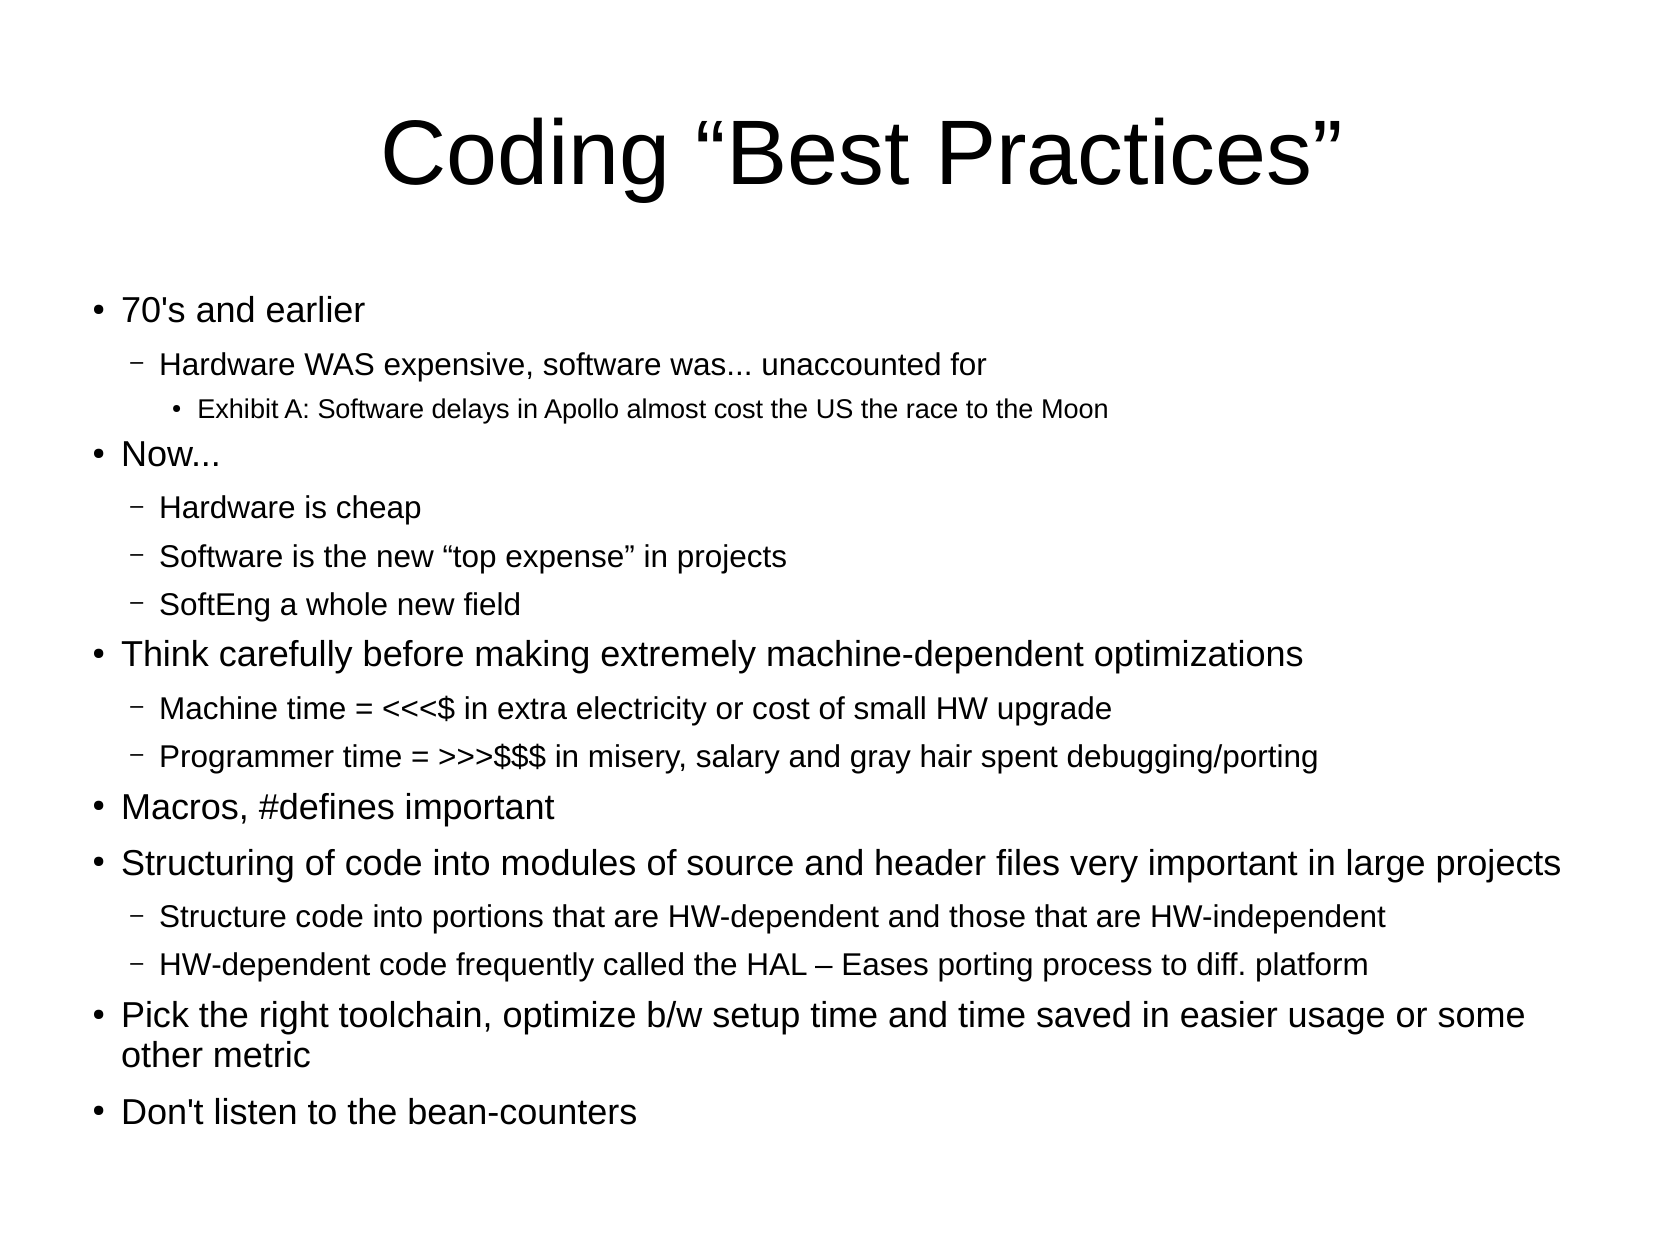

# Coding “Best Practices”
70's and earlier
Hardware WAS expensive, software was... unaccounted for
Exhibit A: Software delays in Apollo almost cost the US the race to the Moon
Now...
Hardware is cheap
Software is the new “top expense” in projects
SoftEng a whole new field
Think carefully before making extremely machine-dependent optimizations
Machine time = <<<$ in extra electricity or cost of small HW upgrade
Programmer time = >>>$$$ in misery, salary and gray hair spent debugging/porting
Macros, #defines important
Structuring of code into modules of source and header files very important in large projects
Structure code into portions that are HW-dependent and those that are HW-independent
HW-dependent code frequently called the HAL – Eases porting process to diff. platform
Pick the right toolchain, optimize b/w setup time and time saved in easier usage or some other metric
Don't listen to the bean-counters